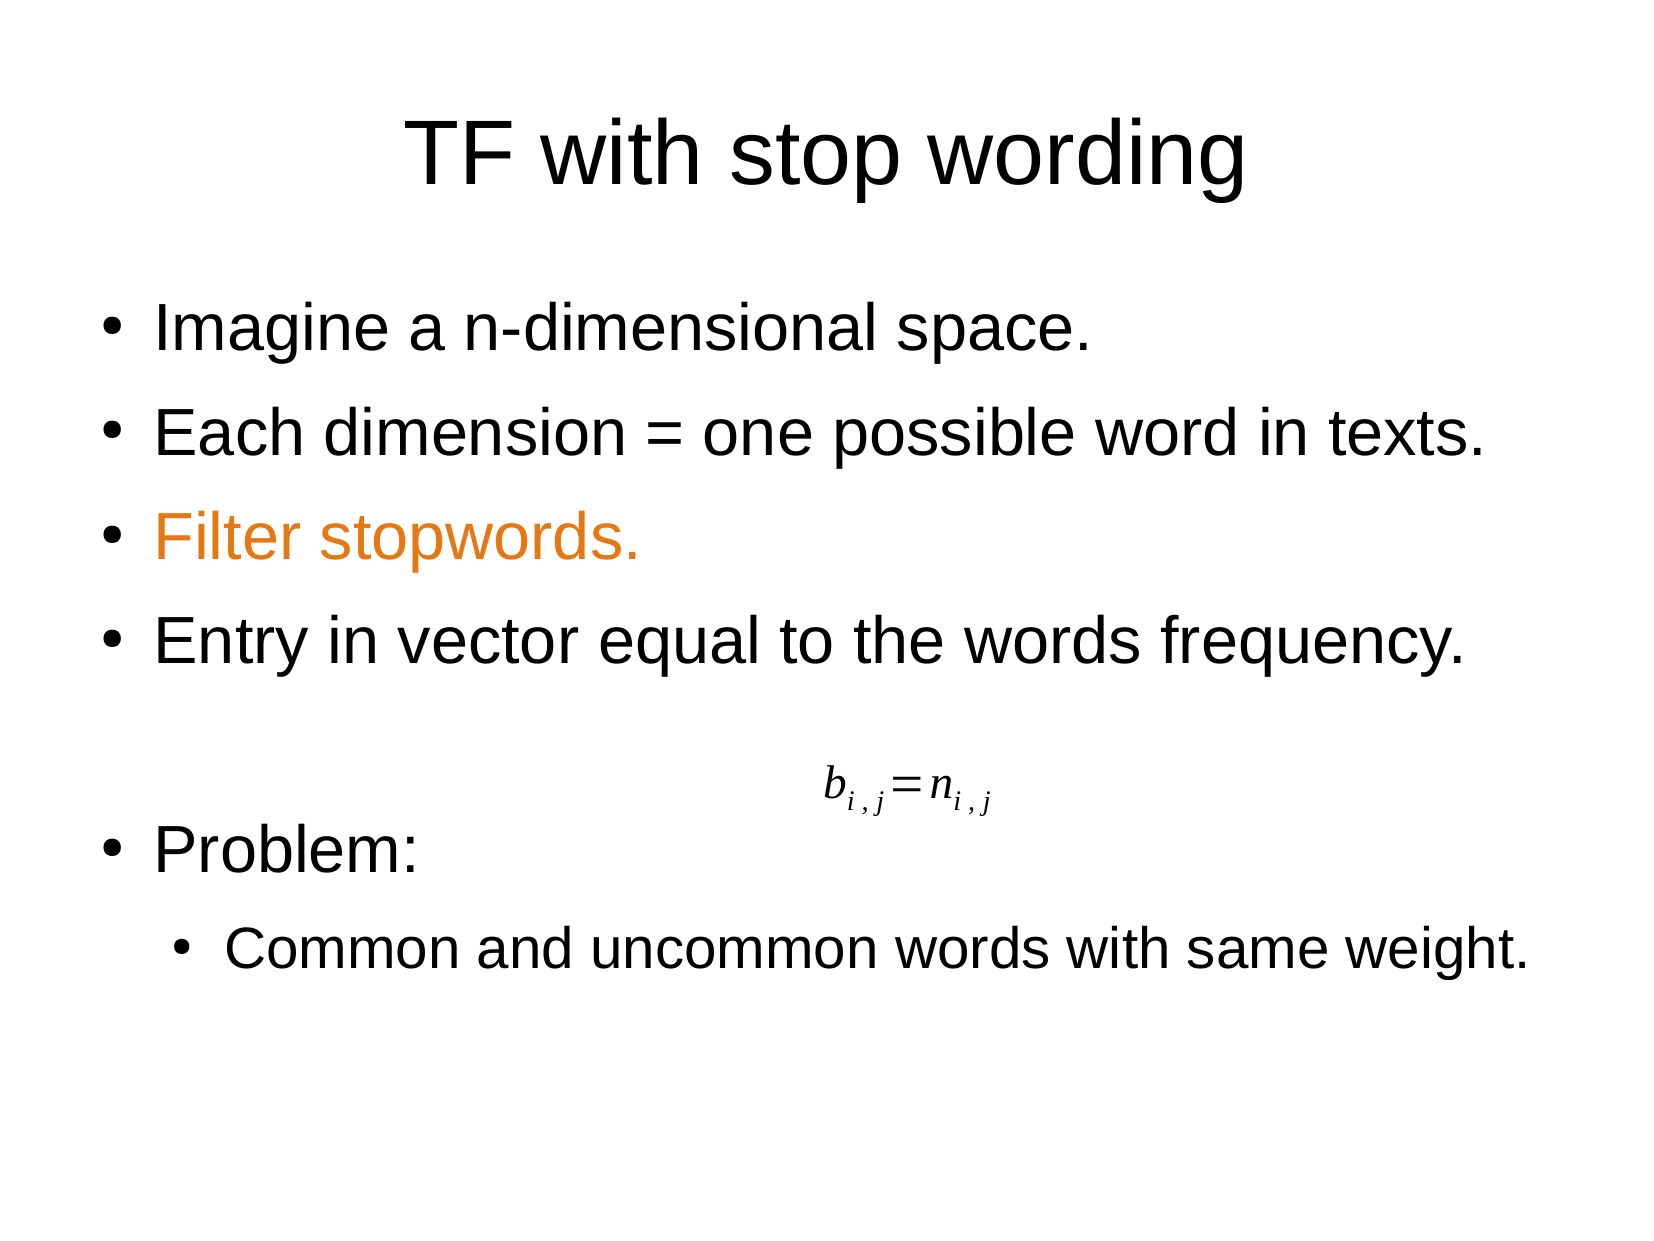

# TF with stop wording
Imagine a n-dimensional space.
Each dimension = one possible word in texts.
Filter stopwords.
Entry in vector equal to the words frequency.
Problem:
Common and uncommon words with same weight.